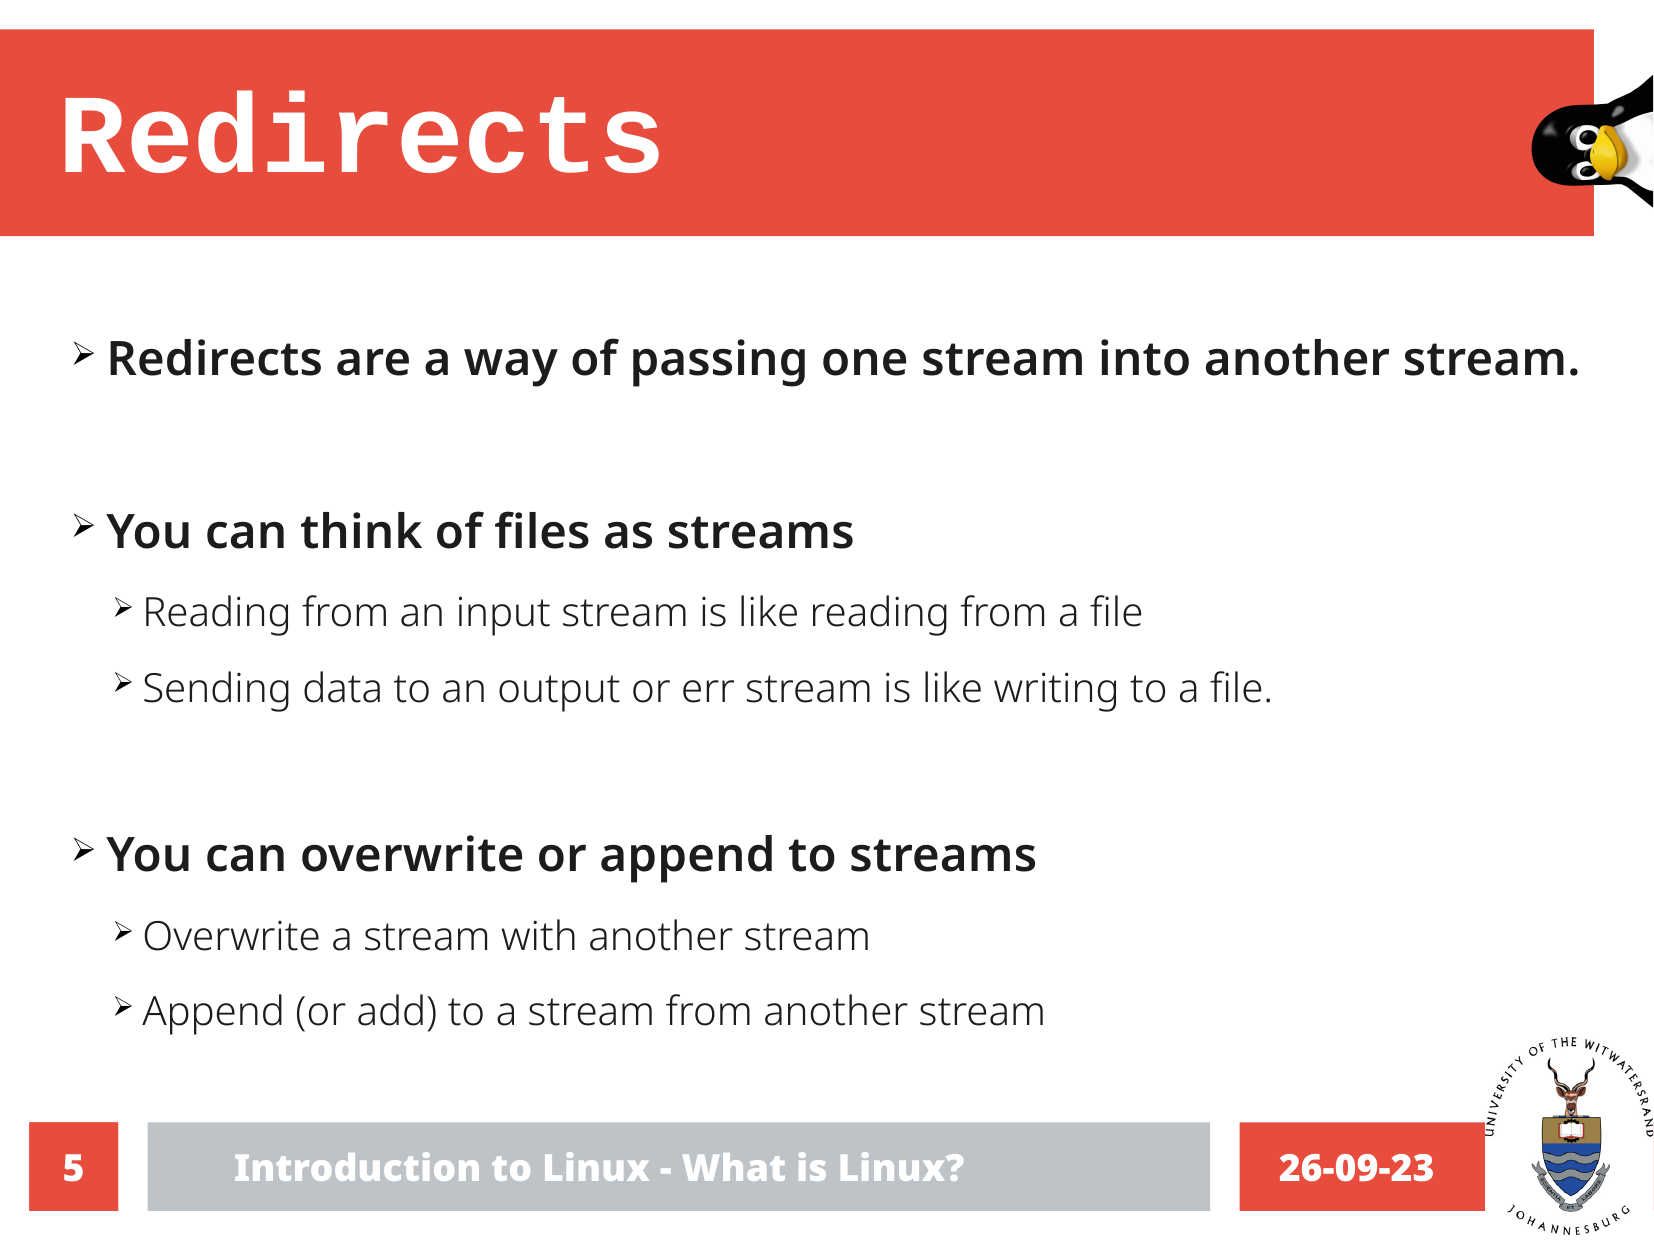

# Redirects
 Redirects are a way of passing one stream into another stream.
 You can think of files as streams
 Reading from an input stream is like reading from a file
 Sending data to an output or err stream is like writing to a file.
 You can overwrite or append to streams
 Overwrite a stream with another stream
 Append (or add) to a stream from another stream
5
 Introduction to Linux - What is Linux?